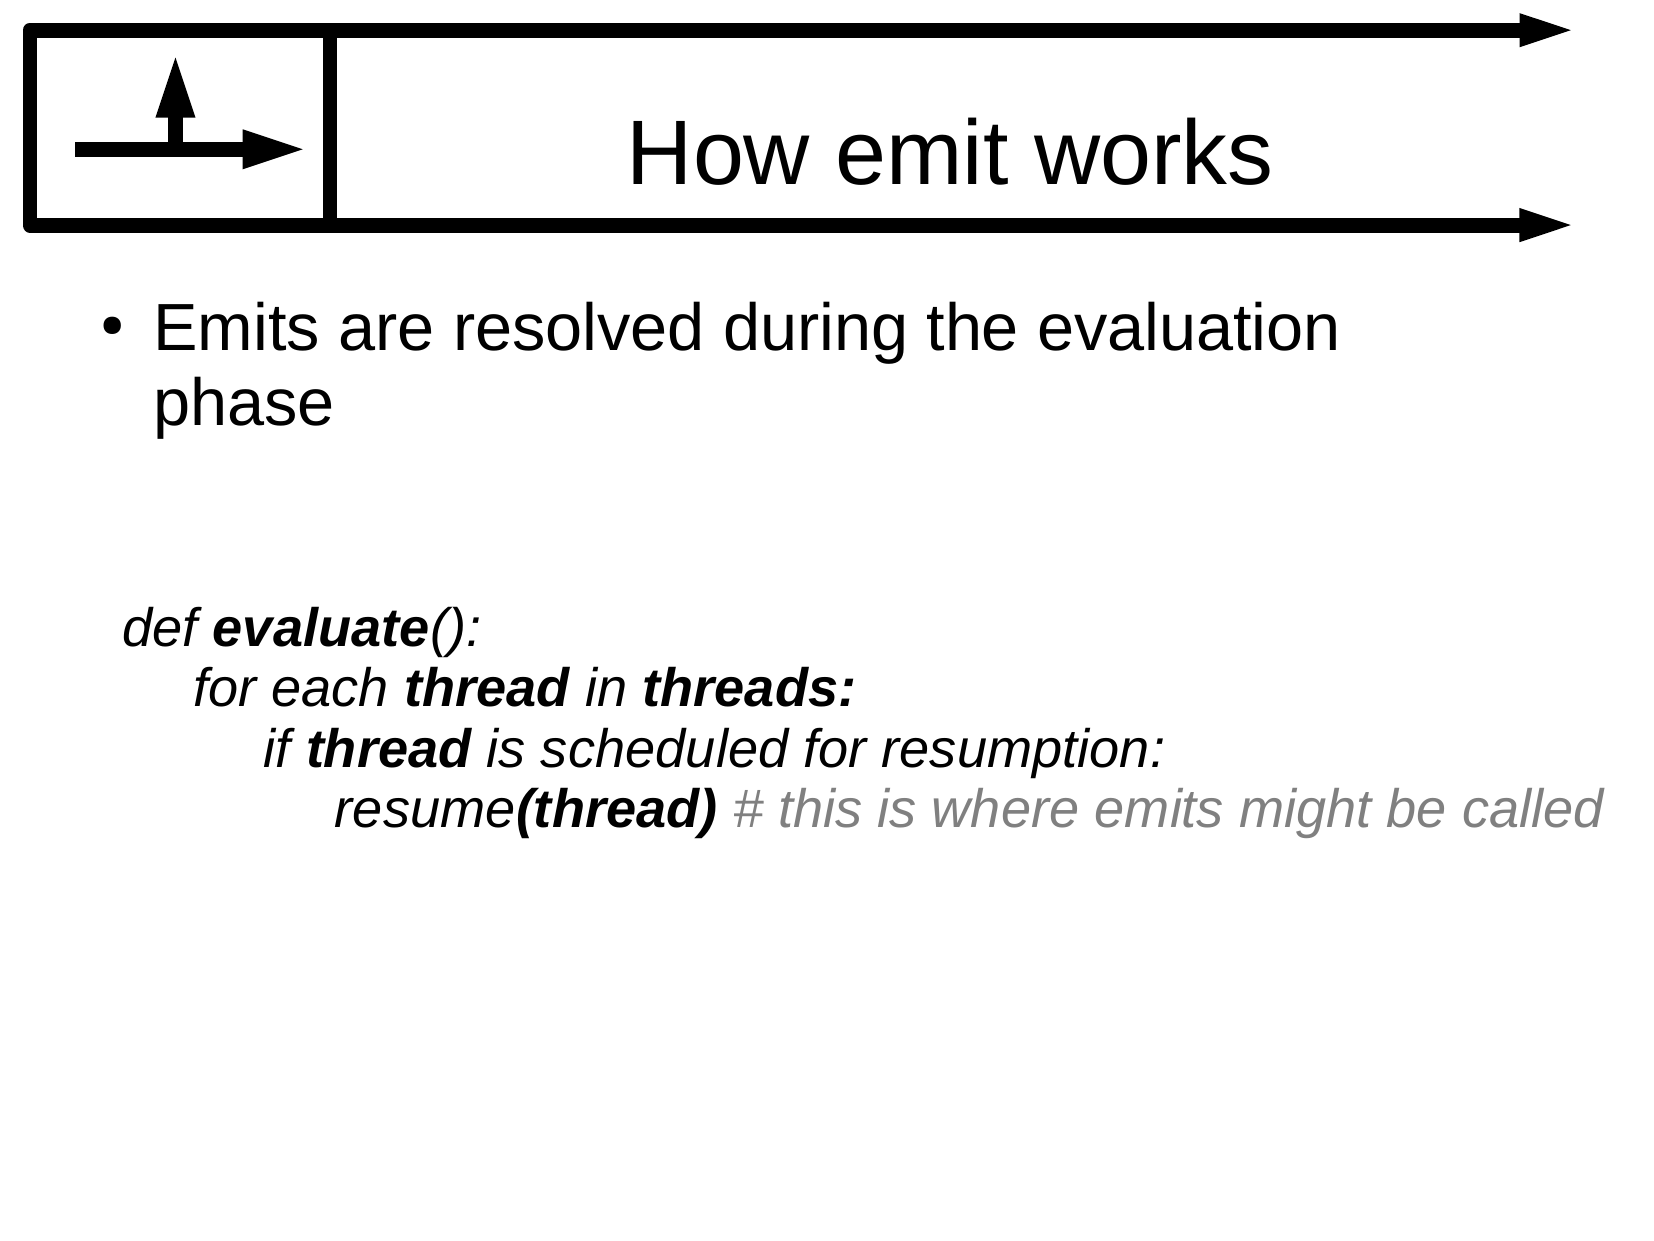

# How emit works
Emits are resolved during the evaluation phase
def evaluate():
for each thread in threads:
if thread is scheduled for resumption:
resume(thread) # this is where emits might be called